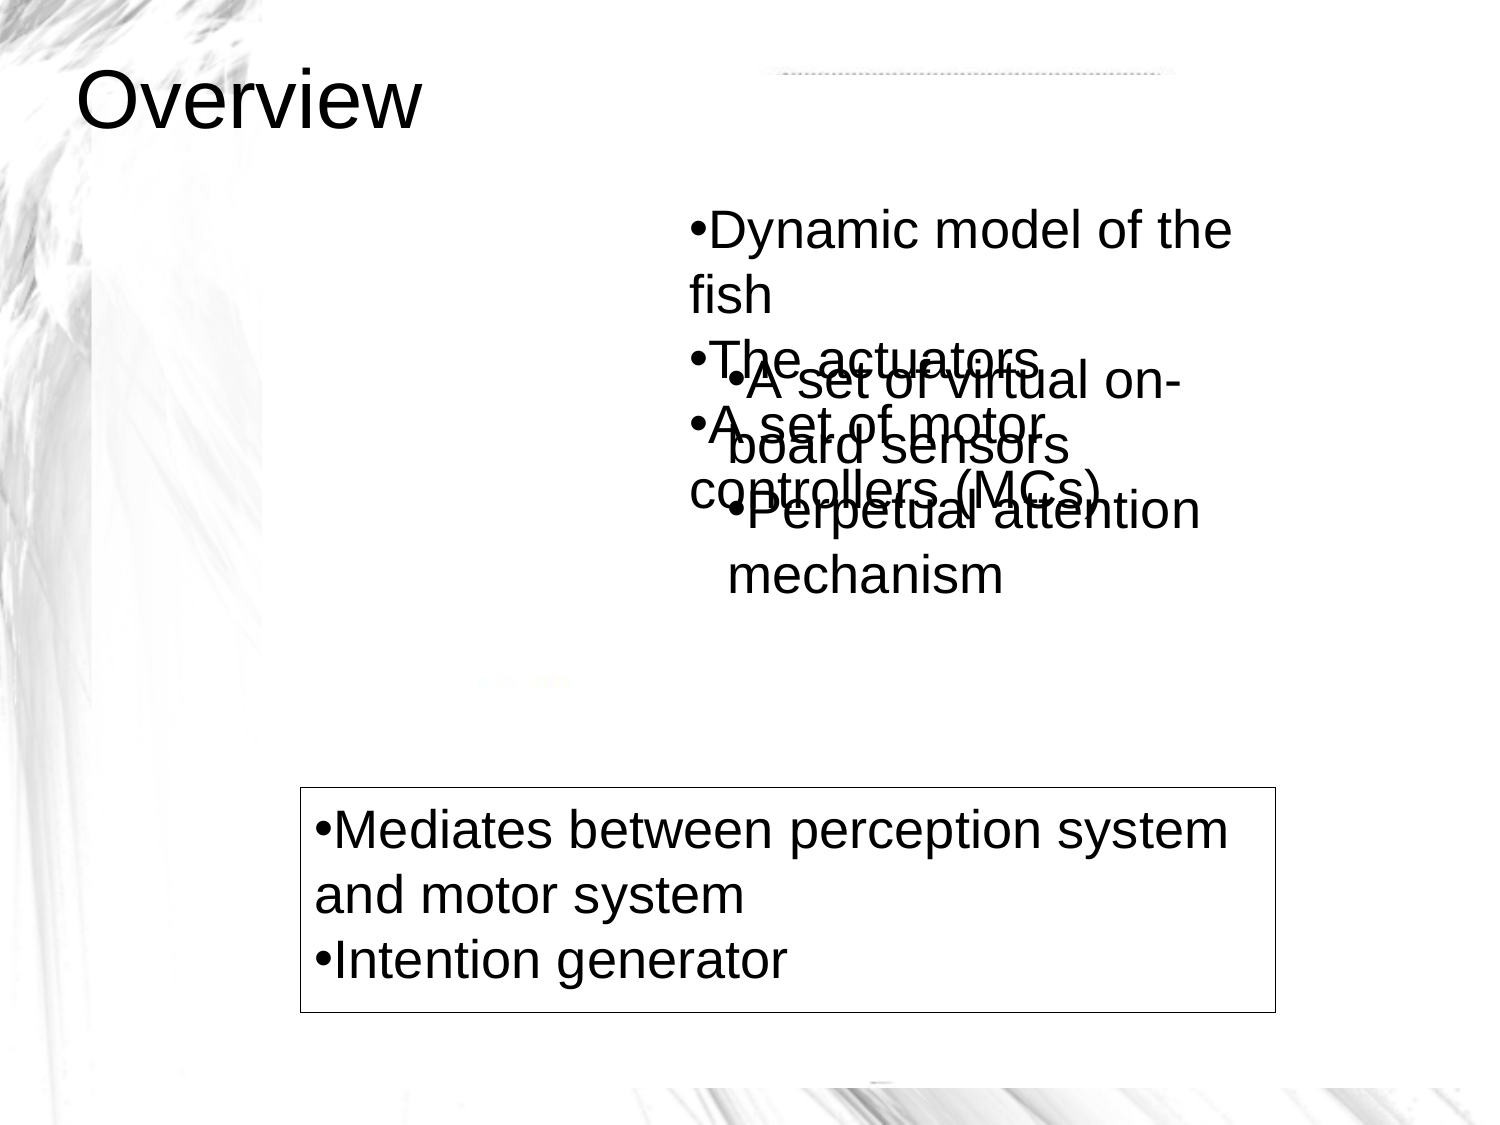

Overview
Dynamic model of the fish
The actuators
A set of motor controllers (MCs)
A set of virtual on-board sensors
Perpetual attention mechanism
Mediates between perception system and motor system
Intention generator